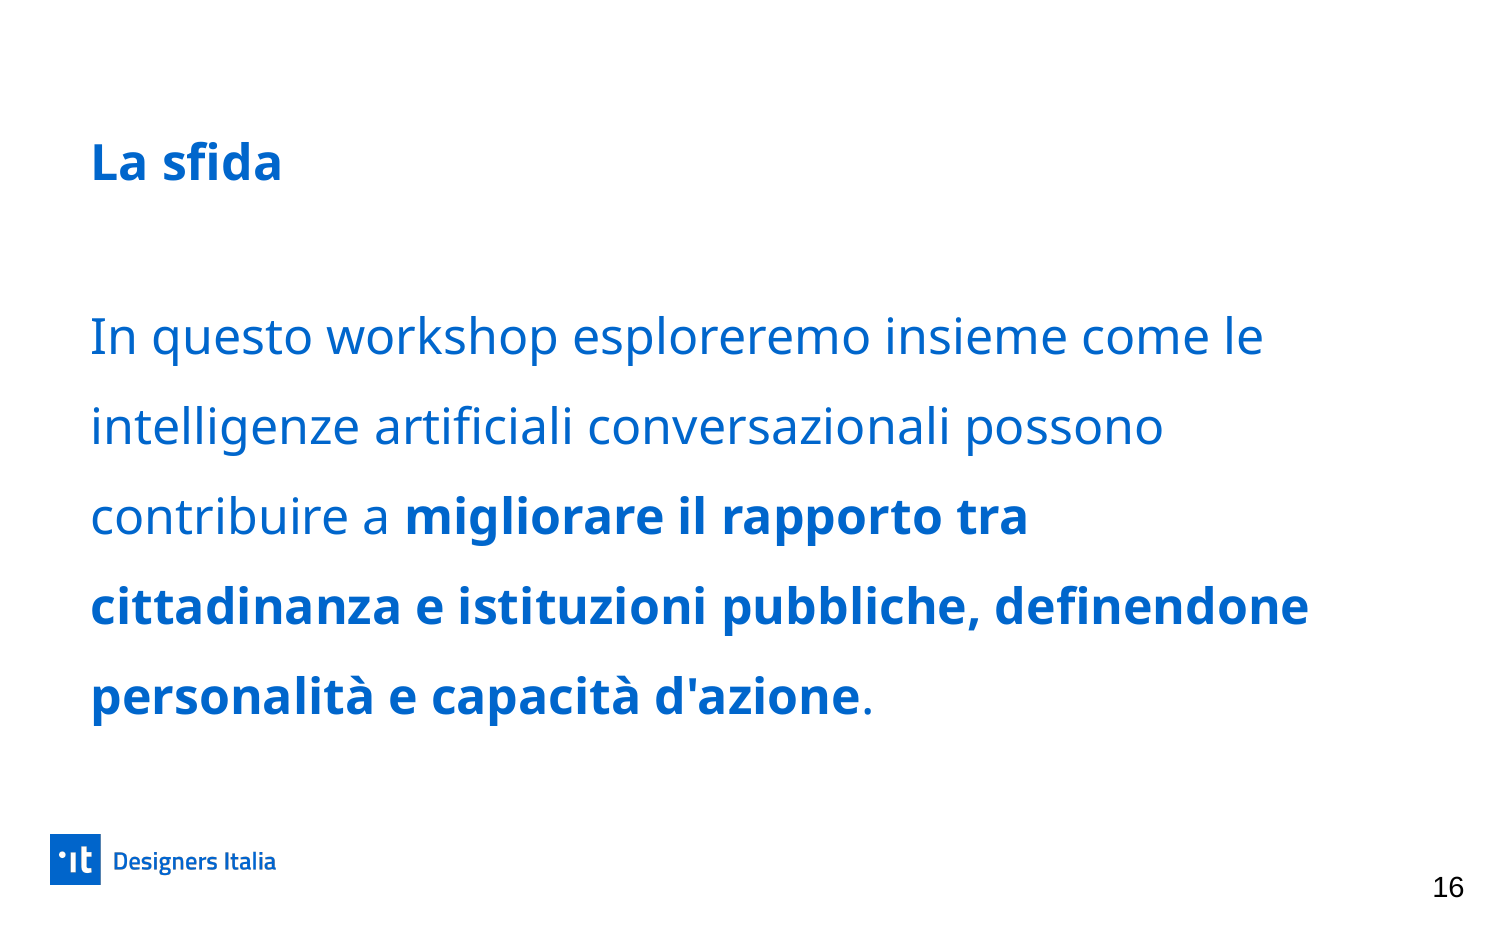

La sfida
In questo workshop esploreremo insieme come le intelligenze artificiali conversazionali possono contribuire a migliorare il rapporto tra cittadinanza e istituzioni pubbliche, definendone personalità e capacità d'azione.